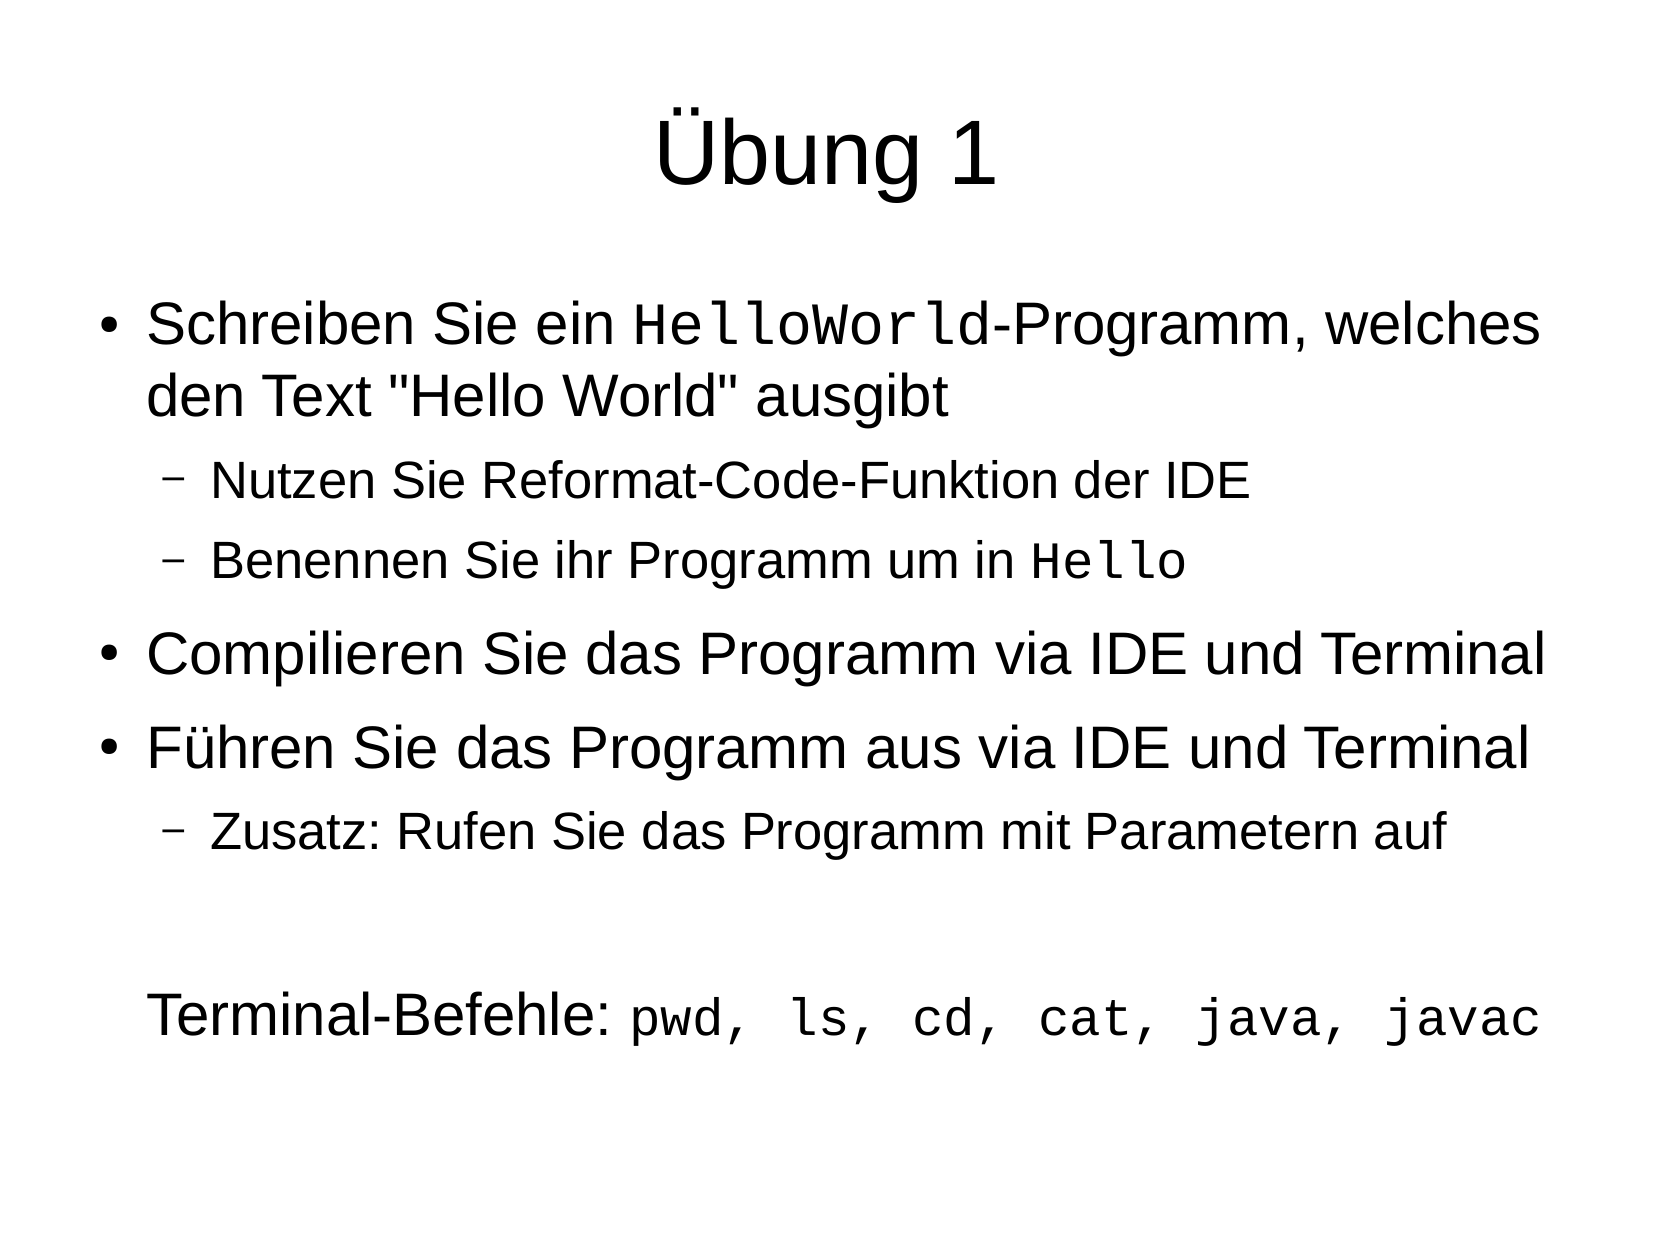

# Übung 1
Schreiben Sie ein HelloWorld-Programm, welches den Text "Hello World" ausgibt
Nutzen Sie Reformat-Code-Funktion der IDE
Benennen Sie ihr Programm um in Hello
Compilieren Sie das Programm via IDE und Terminal
Führen Sie das Programm aus via IDE und Terminal
Zusatz: Rufen Sie das Programm mit Parametern auf
Terminal-Befehle: pwd, ls, cd, cat, java, javac